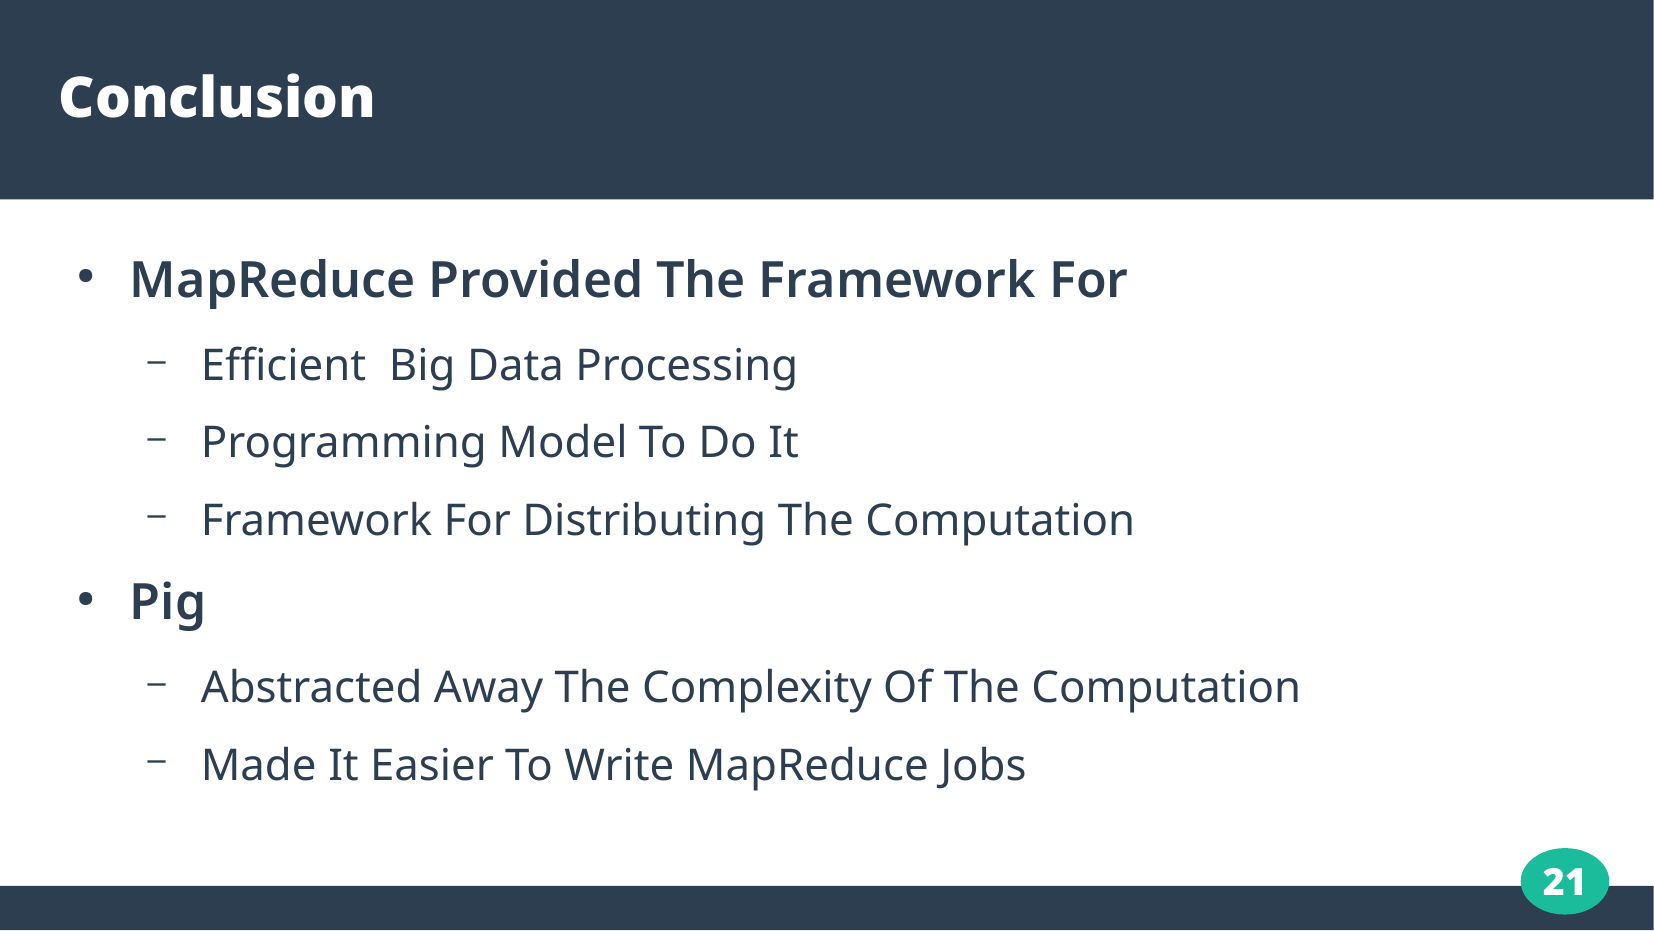

# Conclusion
MapReduce Provided The Framework For
Efficient Big Data Processing
Programming Model To Do It
Framework For Distributing The Computation
Pig
Abstracted Away The Complexity Of The Computation
Made It Easier To Write MapReduce Jobs
21